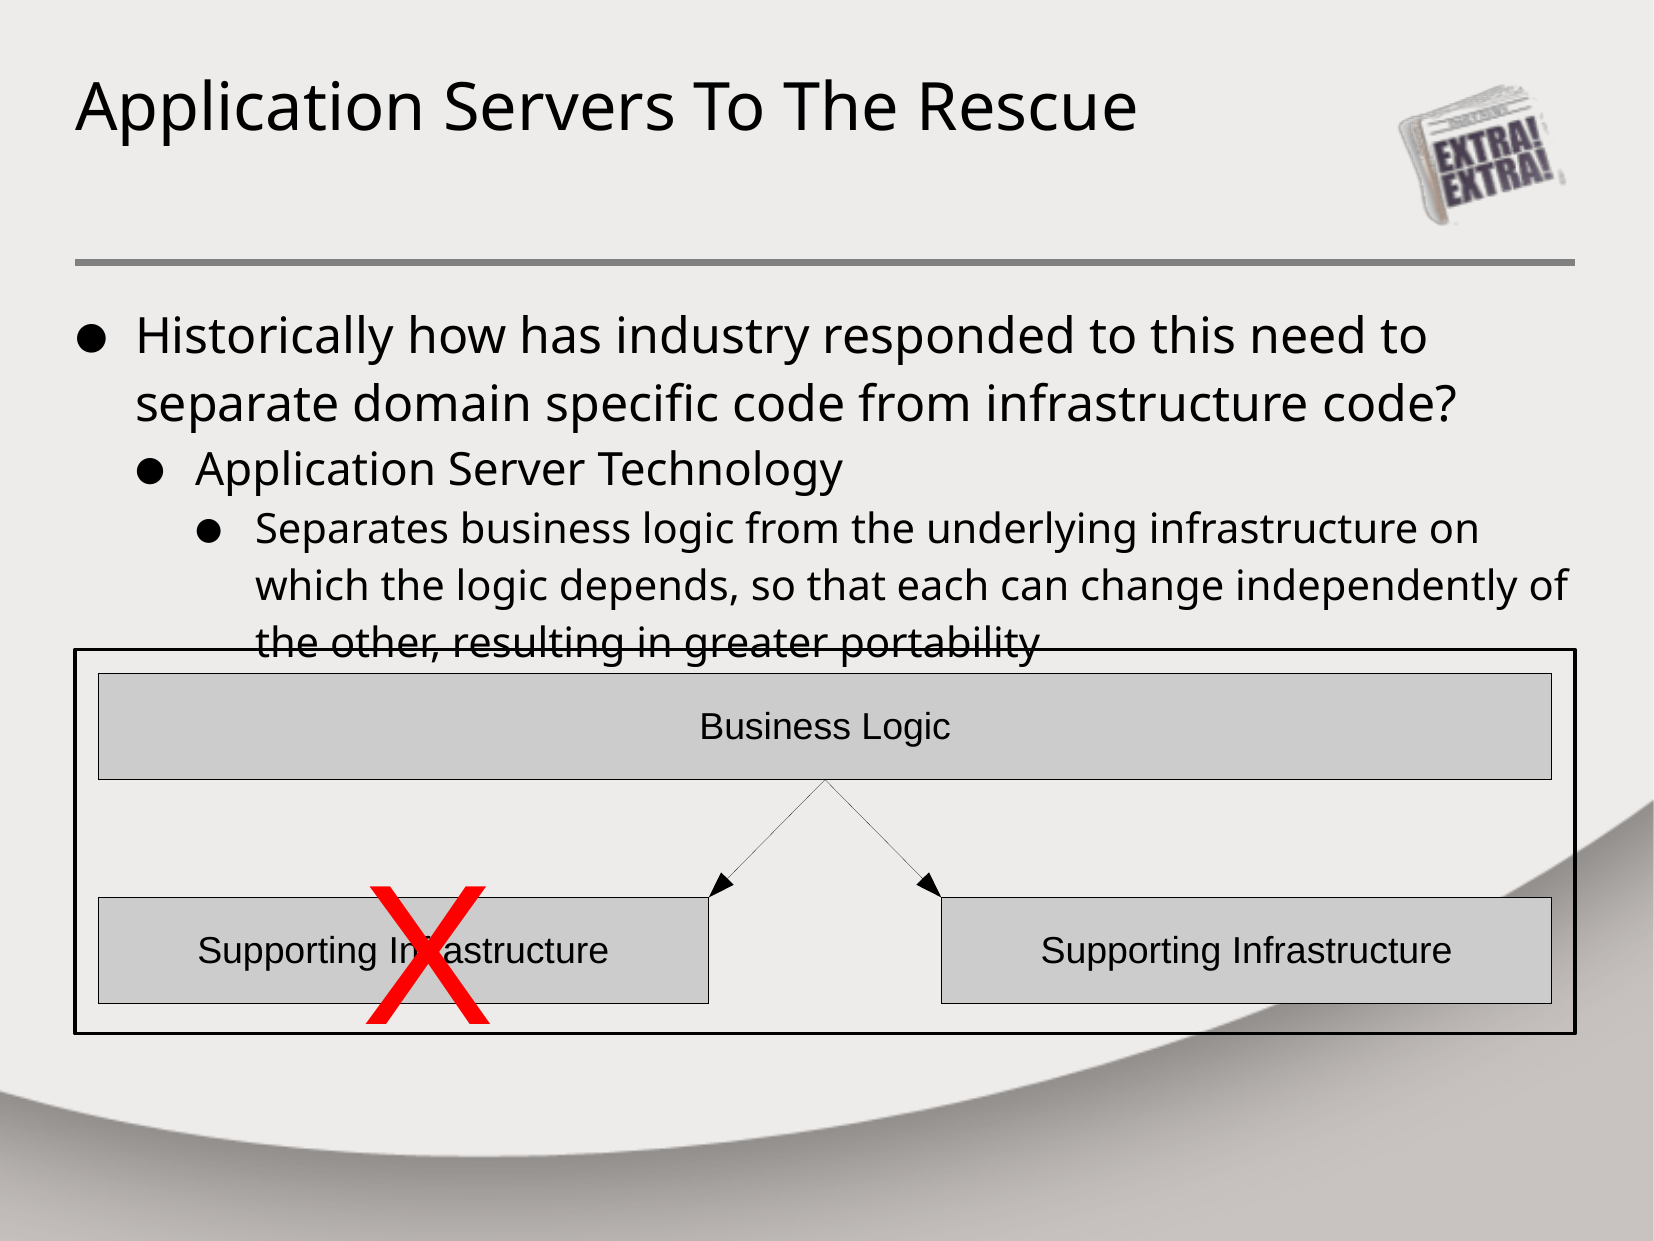

# Application Servers To The Rescue
Historically how has industry responded to this need to separate domain specific code from infrastructure code?
Application Server Technology
Separates business logic from the underlying infrastructure on which the logic depends, so that each can change independently of the other, resulting in greater portability
Business Logic
X
Supporting Infrastructure
Supporting Infrastructure